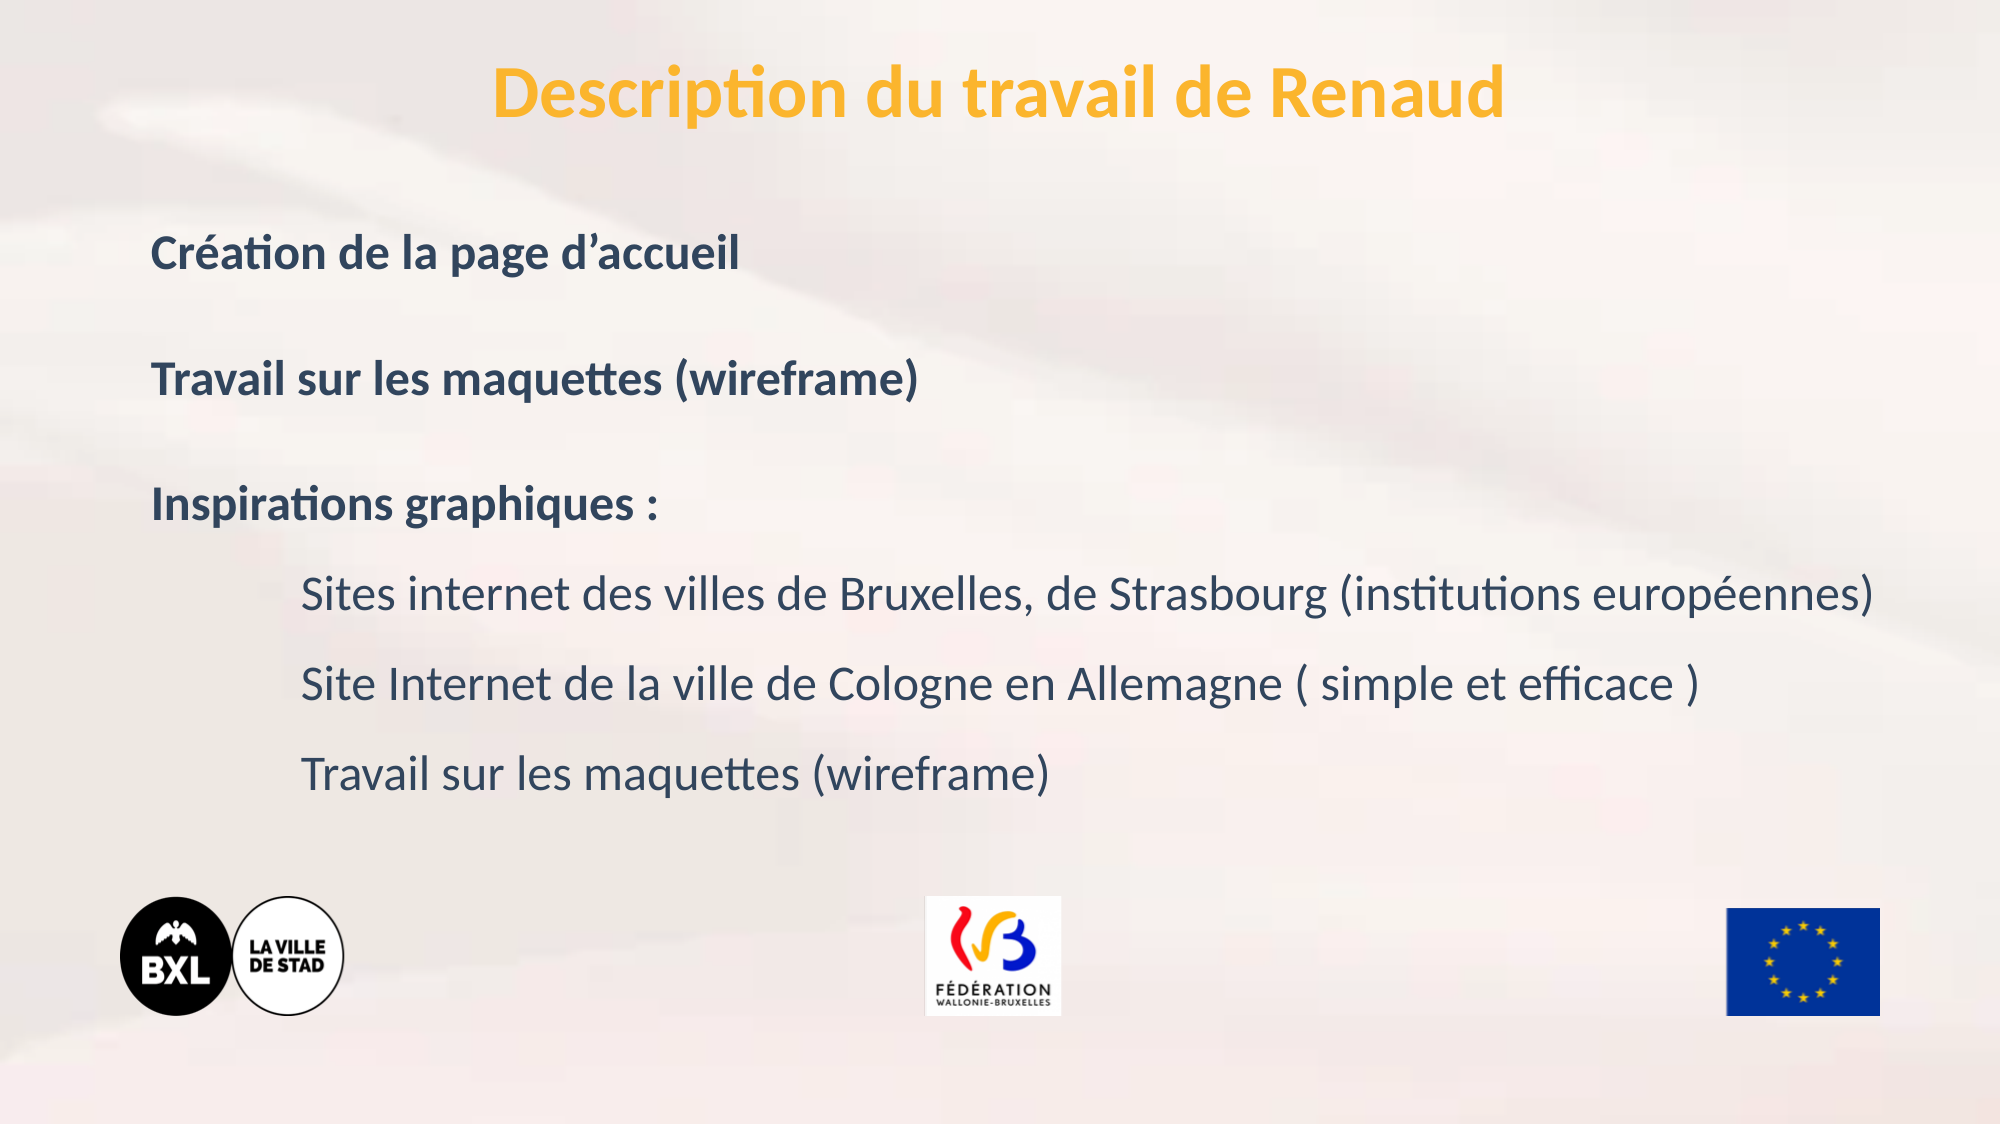

Description du travail de Renaud
Création de la page d’accueil
Travail sur les maquettes (wireframe)
Inspirations graphiques :
Sites internet des villes de Bruxelles, de Strasbourg (institutions européennes)
Site Internet de la ville de Cologne en Allemagne ( simple et efficace )
Travail sur les maquettes (wireframe)